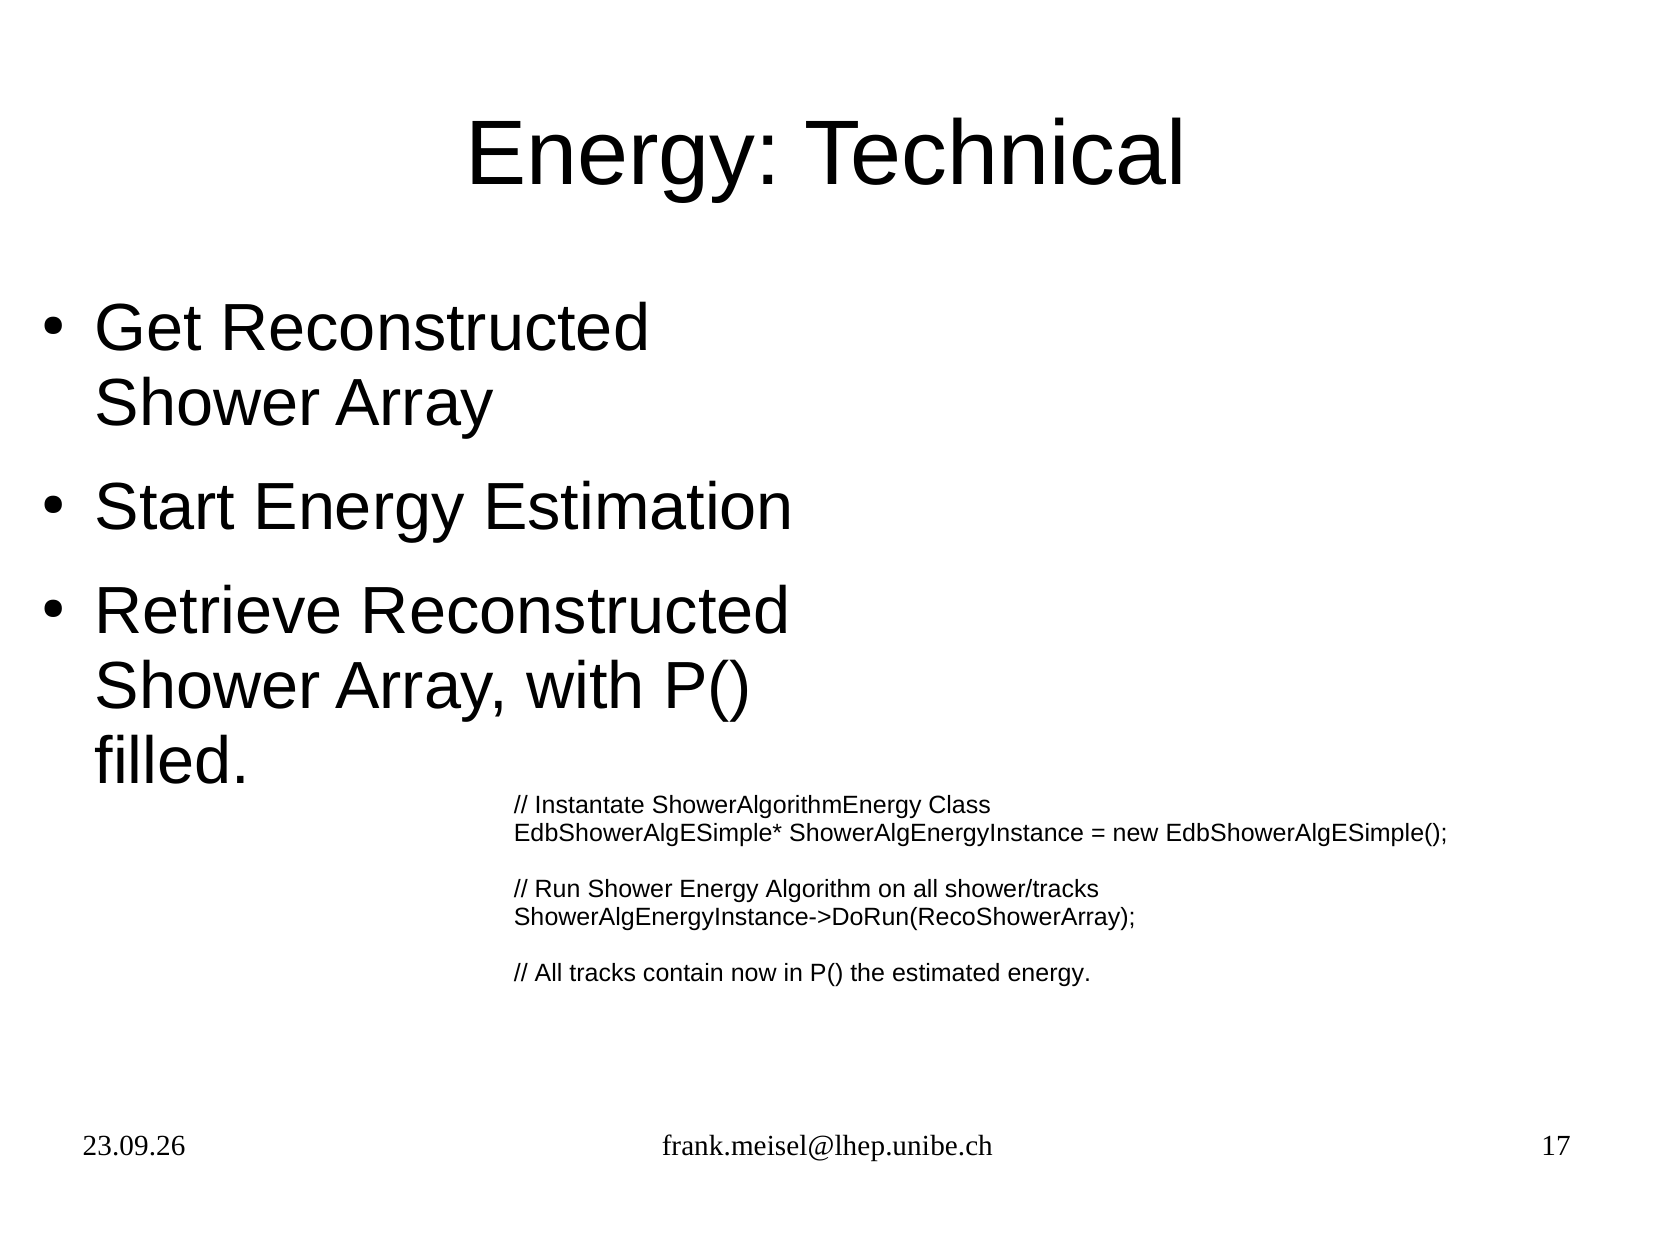

# Energy: Technical
Get Reconstructed Shower Array
Start Energy Estimation
Retrieve Reconstructed Shower Array, with P() filled.
 // Instantate ShowerAlgorithmEnergy Class
 EdbShowerAlgESimple* ShowerAlgEnergyInstance = new EdbShowerAlgESimple();
 // Run Shower Energy Algorithm on all shower/tracks
 ShowerAlgEnergyInstance->DoRun(RecoShowerArray);
 // All tracks contain now in P() the estimated energy.
frank.meisel@lhep.unibe.ch
17